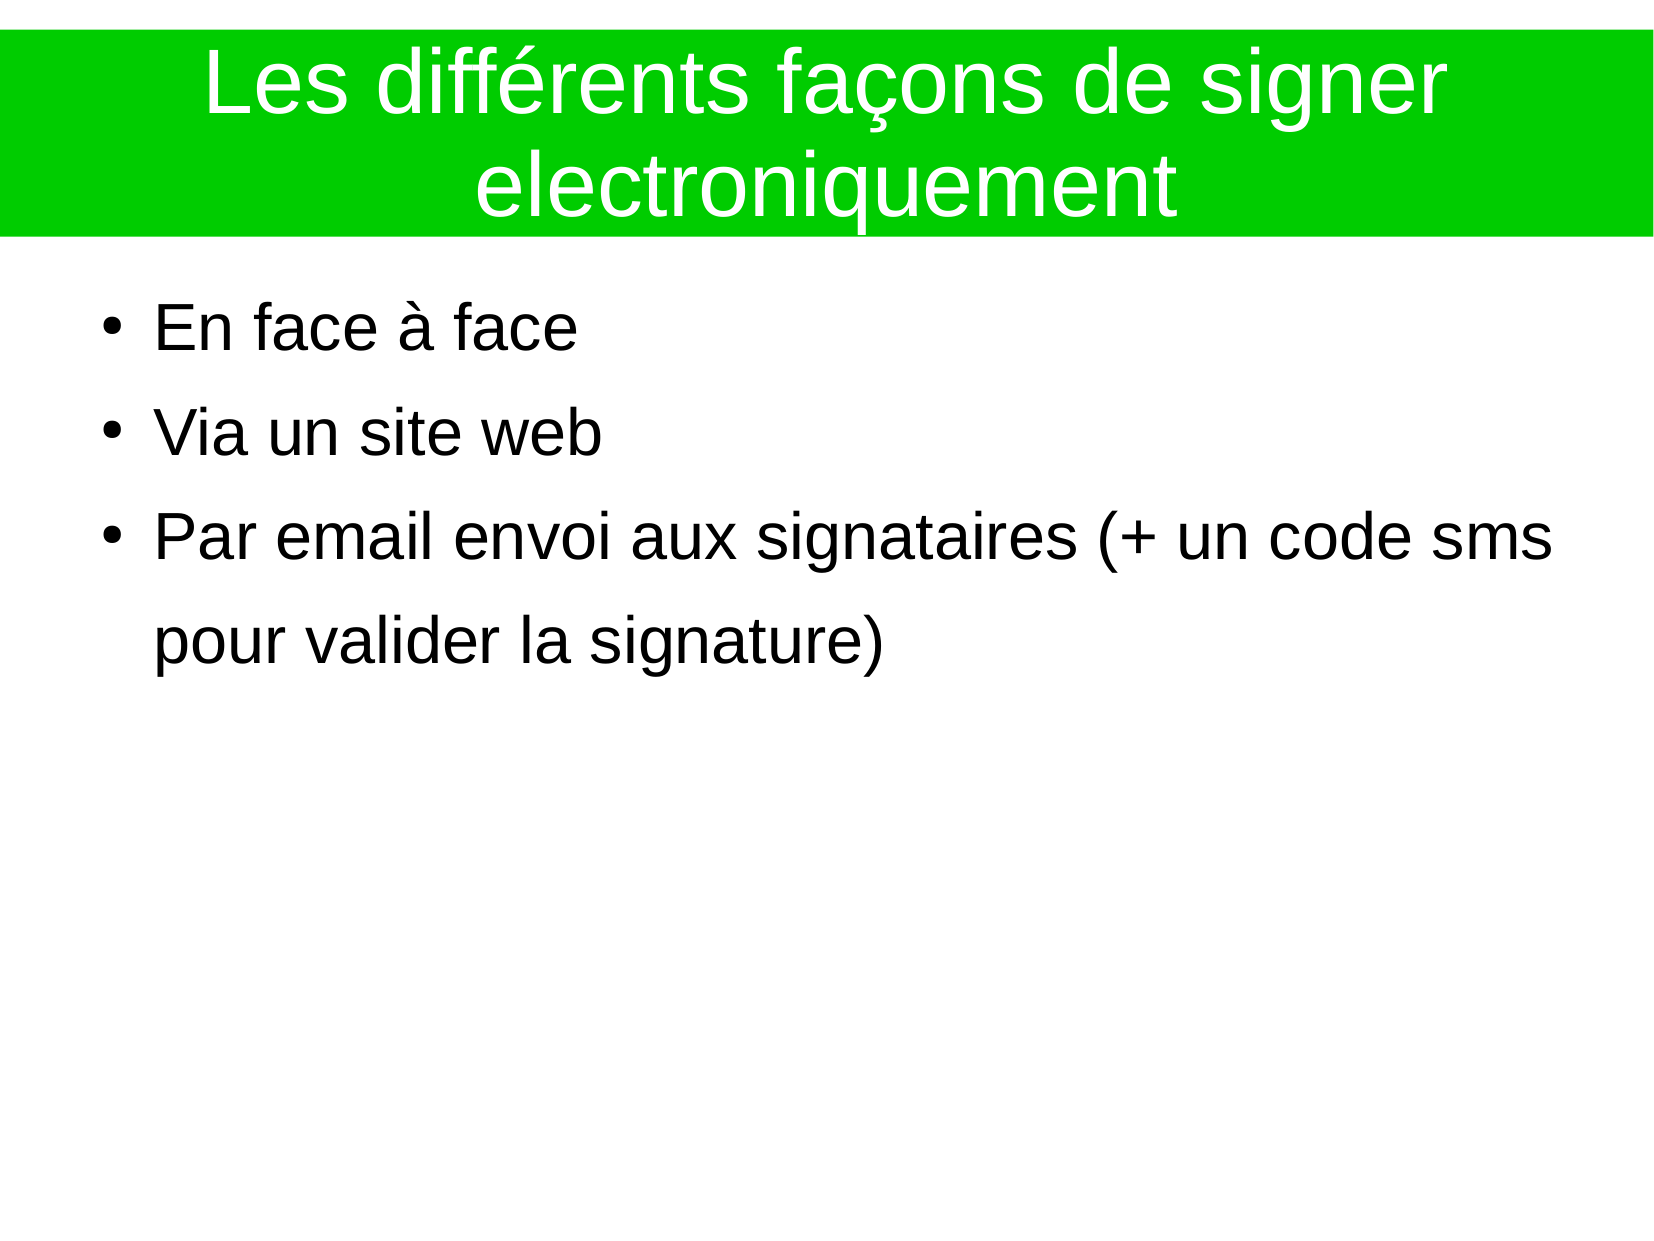

Les différents façons de signer electroniquement
# En face à face
Via un site web
Par email envoi aux signataires (+ un code sms
pour valider la signature)